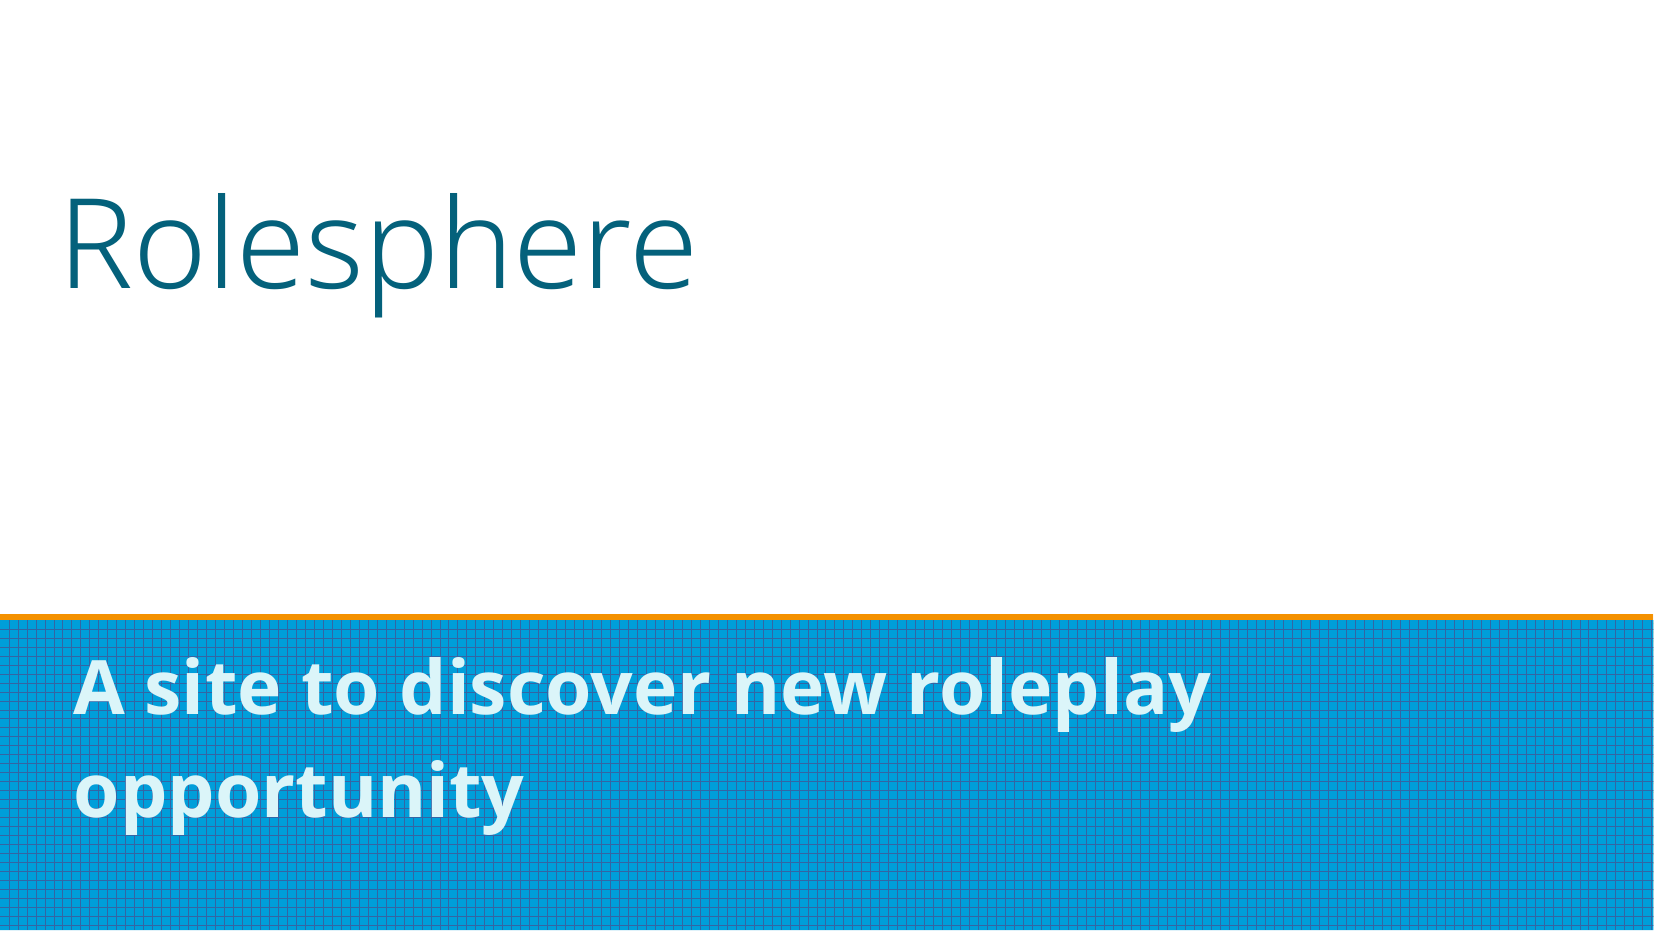

# Rolesphere
A site to discover new roleplay opportunity